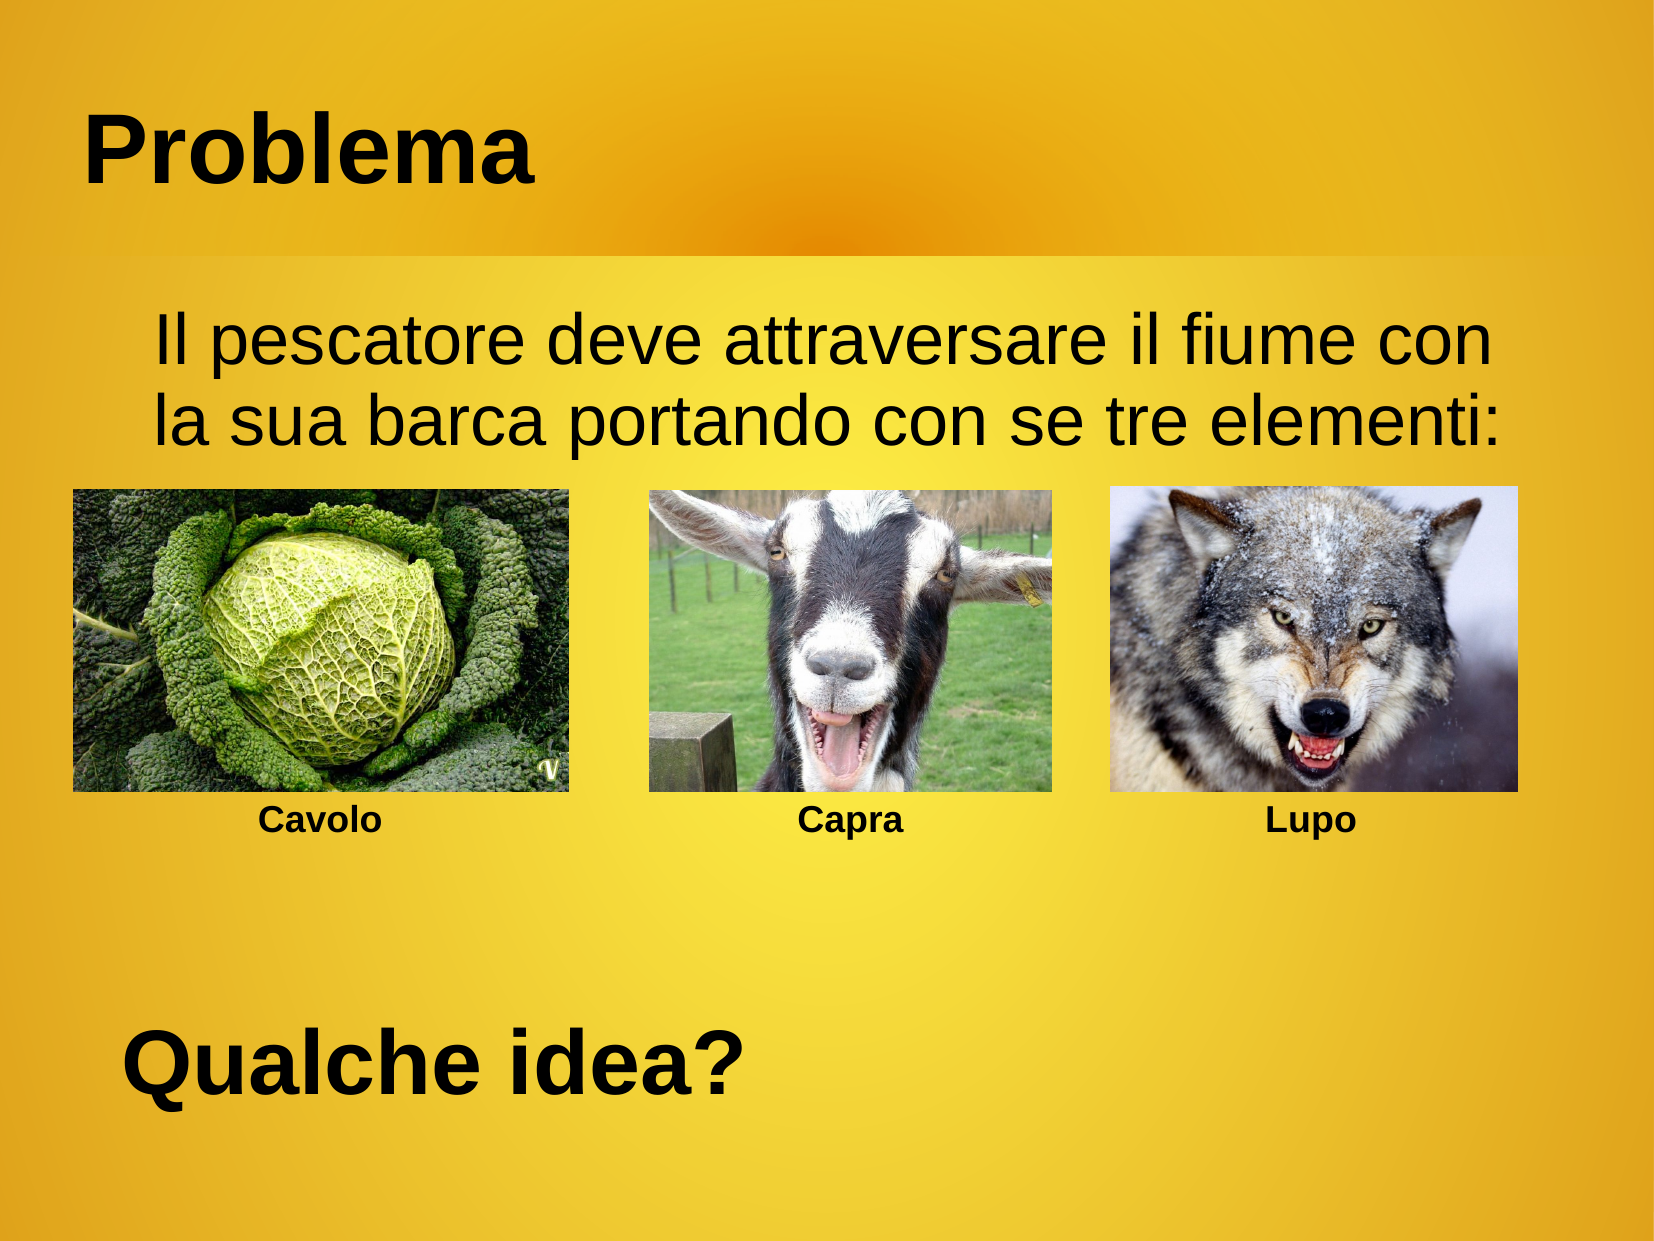

# Problema
Il pescatore deve attraversare il fiume con la sua barca portando con se tre elementi:
Cavolo
Capra
Lupo
Qualche idea?